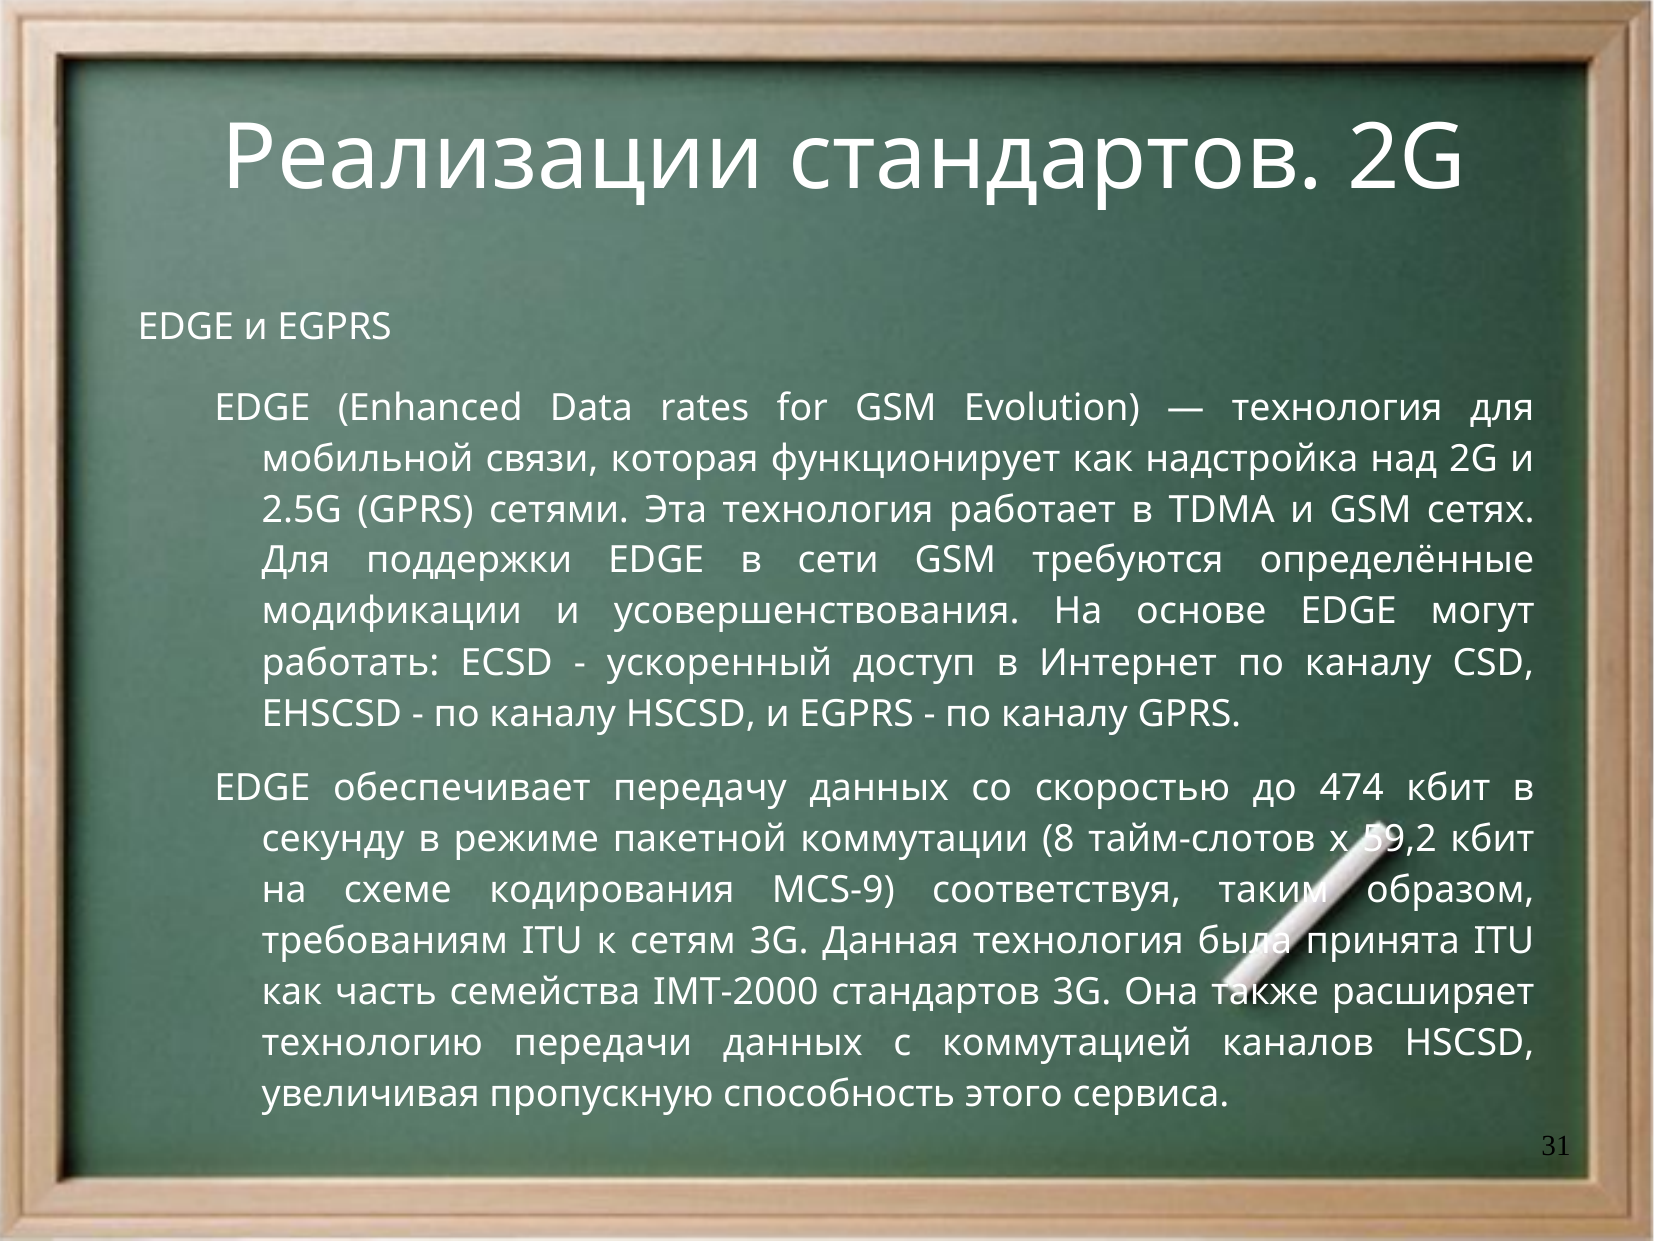

# Реализации стандартов. 2G
EDGE и EGPRS
EDGE (Enhanced Data rates for GSM Evolution) — технология для мобильной связи, которая функционирует как надстройка над 2G и 2.5G (GPRS) сетями. Эта технология работает в TDMA и GSM сетях. Для поддержки EDGE в сети GSM требуются определённые модификации и усовершенствования. На основе EDGE могут работать: ECSD - ускоренный доступ в Интернет по каналу CSD, EHSCSD - по каналу HSCSD, и EGPRS - по каналу GPRS.
EDGE обеспечивает передачу данных со скоростью до 474 кбит в секунду в режиме пакетной коммутации (8 тайм-слотов x 59,2 кбит на схеме кодирования MCS-9) соответствуя, таким образом, требованиям ITU к сетям 3G. Данная технология была принята ITU как часть семейства IMT-2000 стандартов 3G. Она также расширяет технологию передачи данных с коммутацией каналов HSCSD, увеличивая пропускную способность этого сервиса.
31